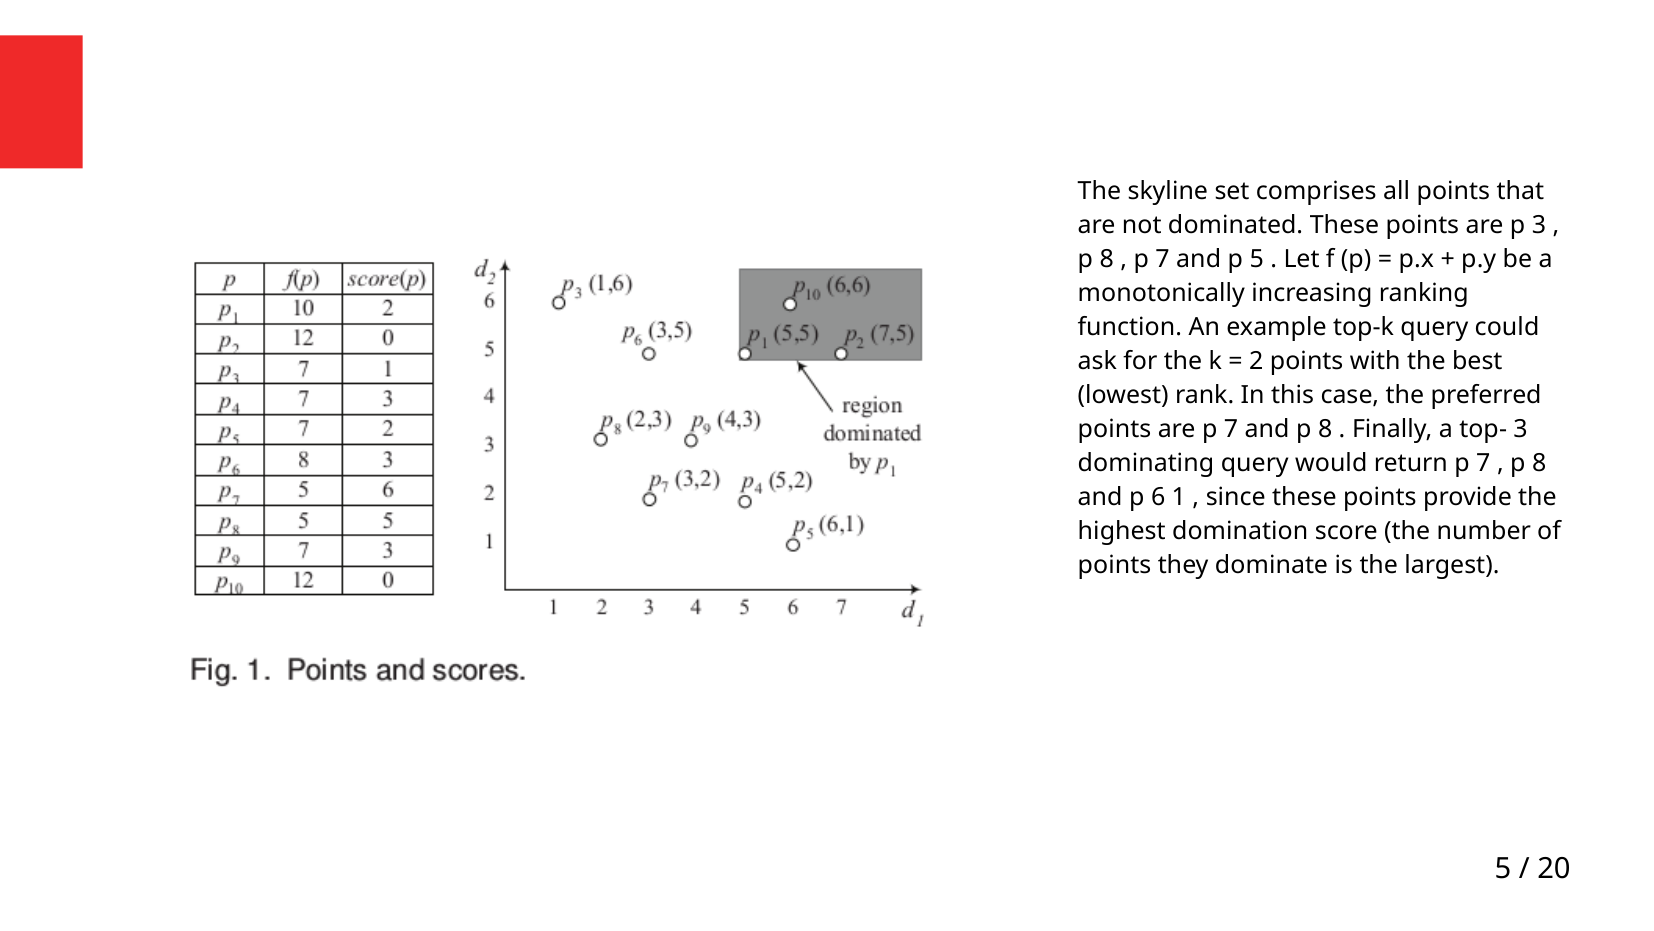

The skyline set comprises all points that are not dominated. These points are p 3 , p 8 , p 7 and p 5 . Let f (p) = p.x + p.y be a monotonically increasing ranking function. An example top-k query could ask for the k = 2 points with the best (lowest) rank. In this case, the preferred points are p 7 and p 8 . Finally, a top- 3 dominating query would return p 7 , p 8 and p 6 1 , since these points provide the highest domination score (the number of points they dominate is the largest).
5